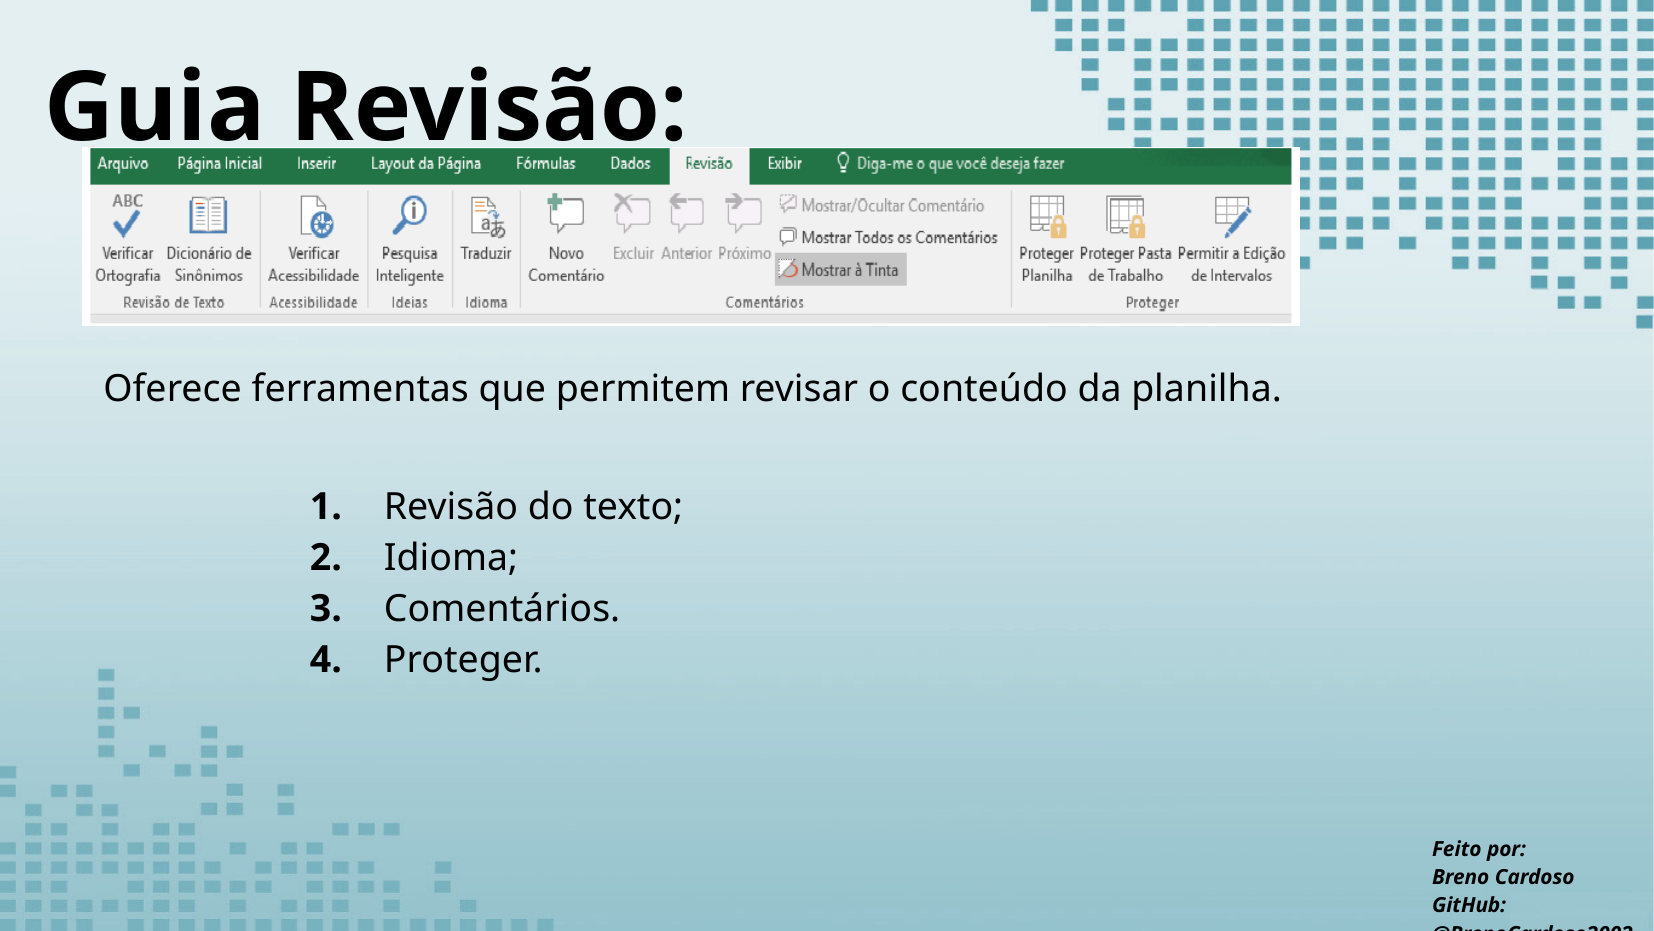

Guia Revisão:
Oferece ferramentas que permitem revisar o conteúdo da planilha.
1.	Revisão do texto;
2.	Idioma;
3. 	Comentários.
4. 	Proteger.
Feito por:
Breno Cardoso
GitHub:
@BrenoCardoso2002